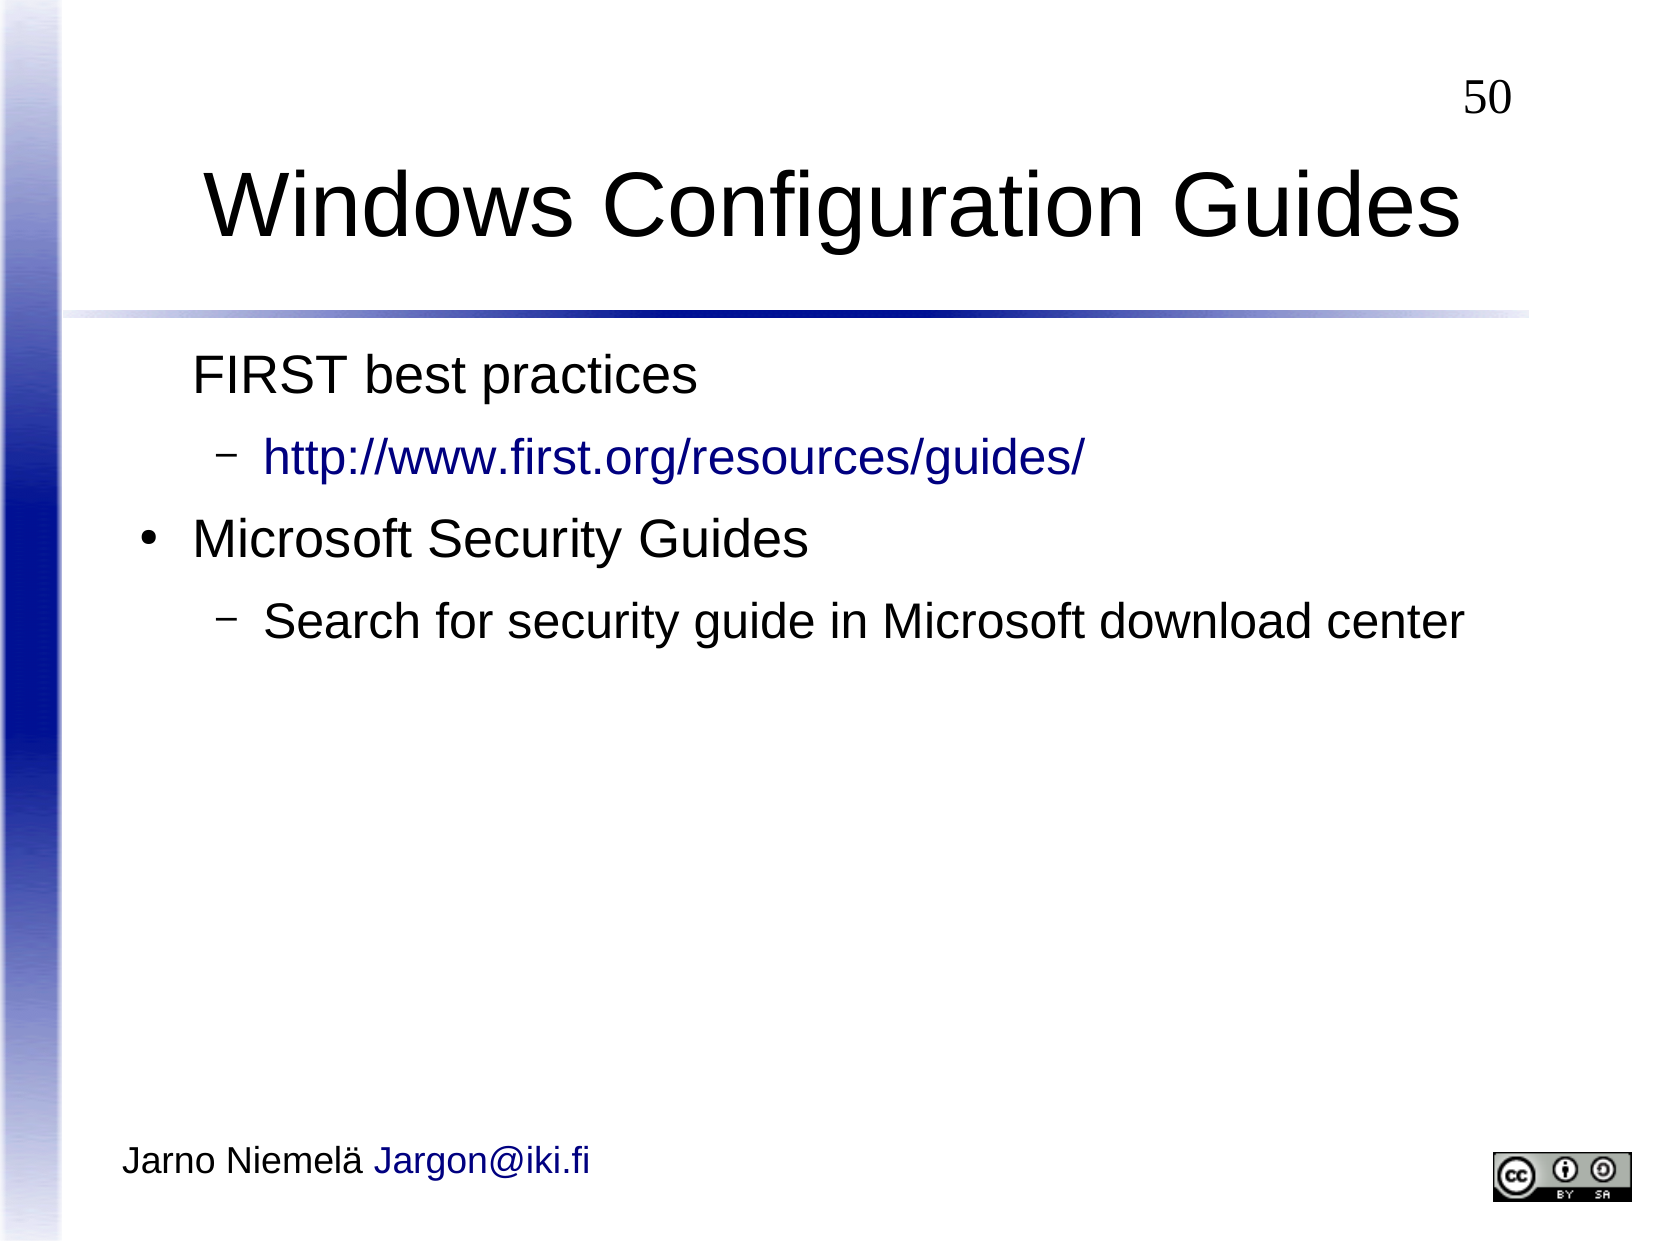

# Windows Configuration Guides
FIRST best practices
http://www.first.org/resources/guides/
Microsoft Security Guides
Search for security guide in Microsoft download center